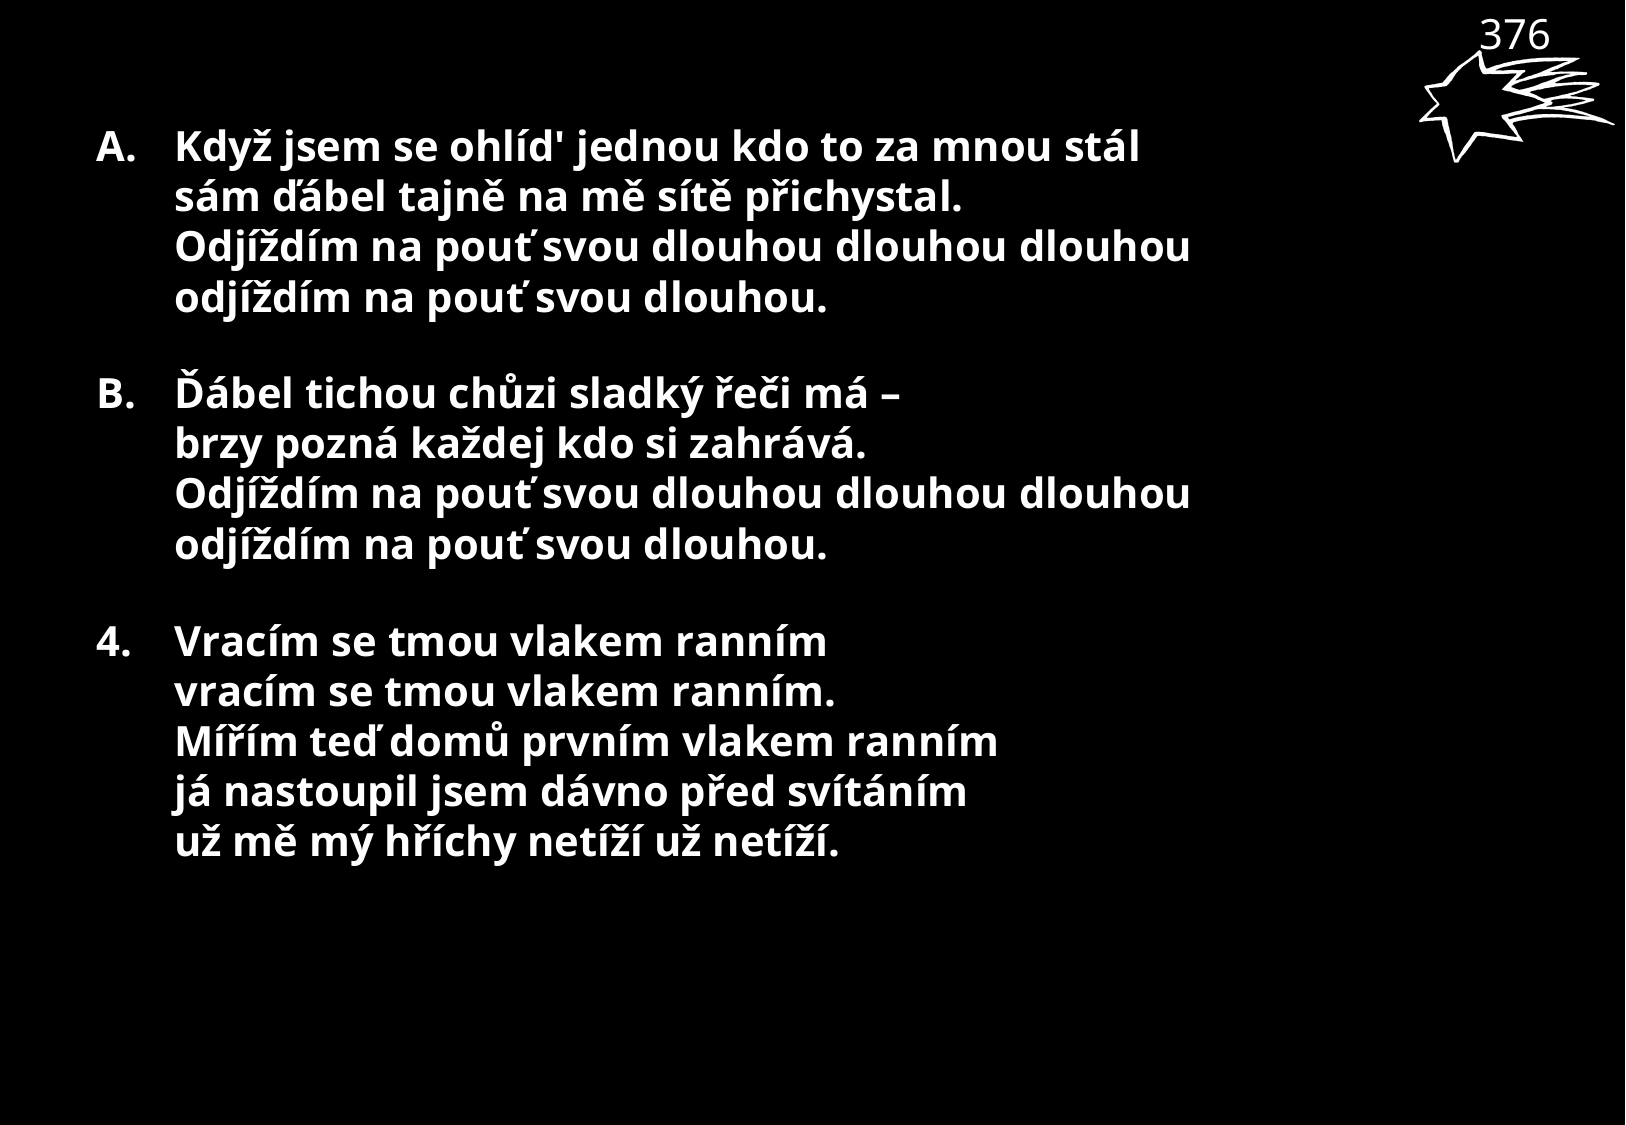

376
# A.	Když jsem se ohlíd' jednou kdo to za mnou stál sám ďábel tajně na mě sítě přichystal. Odjíždím na pouť svou dlouhou dlouhou dlouhou odjíždím na pouť svou dlouhou.
B.	Ďábel tichou chůzi sladký řeči má –
brzy pozná každej kdo si zahrává.
Odjíždím na pouť svou dlouhou dlouhou dlouhou
odjíždím na pouť svou dlouhou.
4.	Vracím se tmou vlakem ranním
vracím se tmou vlakem ranním.
Mířím teď domů prvním vlakem ranním
já nastoupil jsem dávno před svítáním
už mě mý hříchy netíží už netíží.